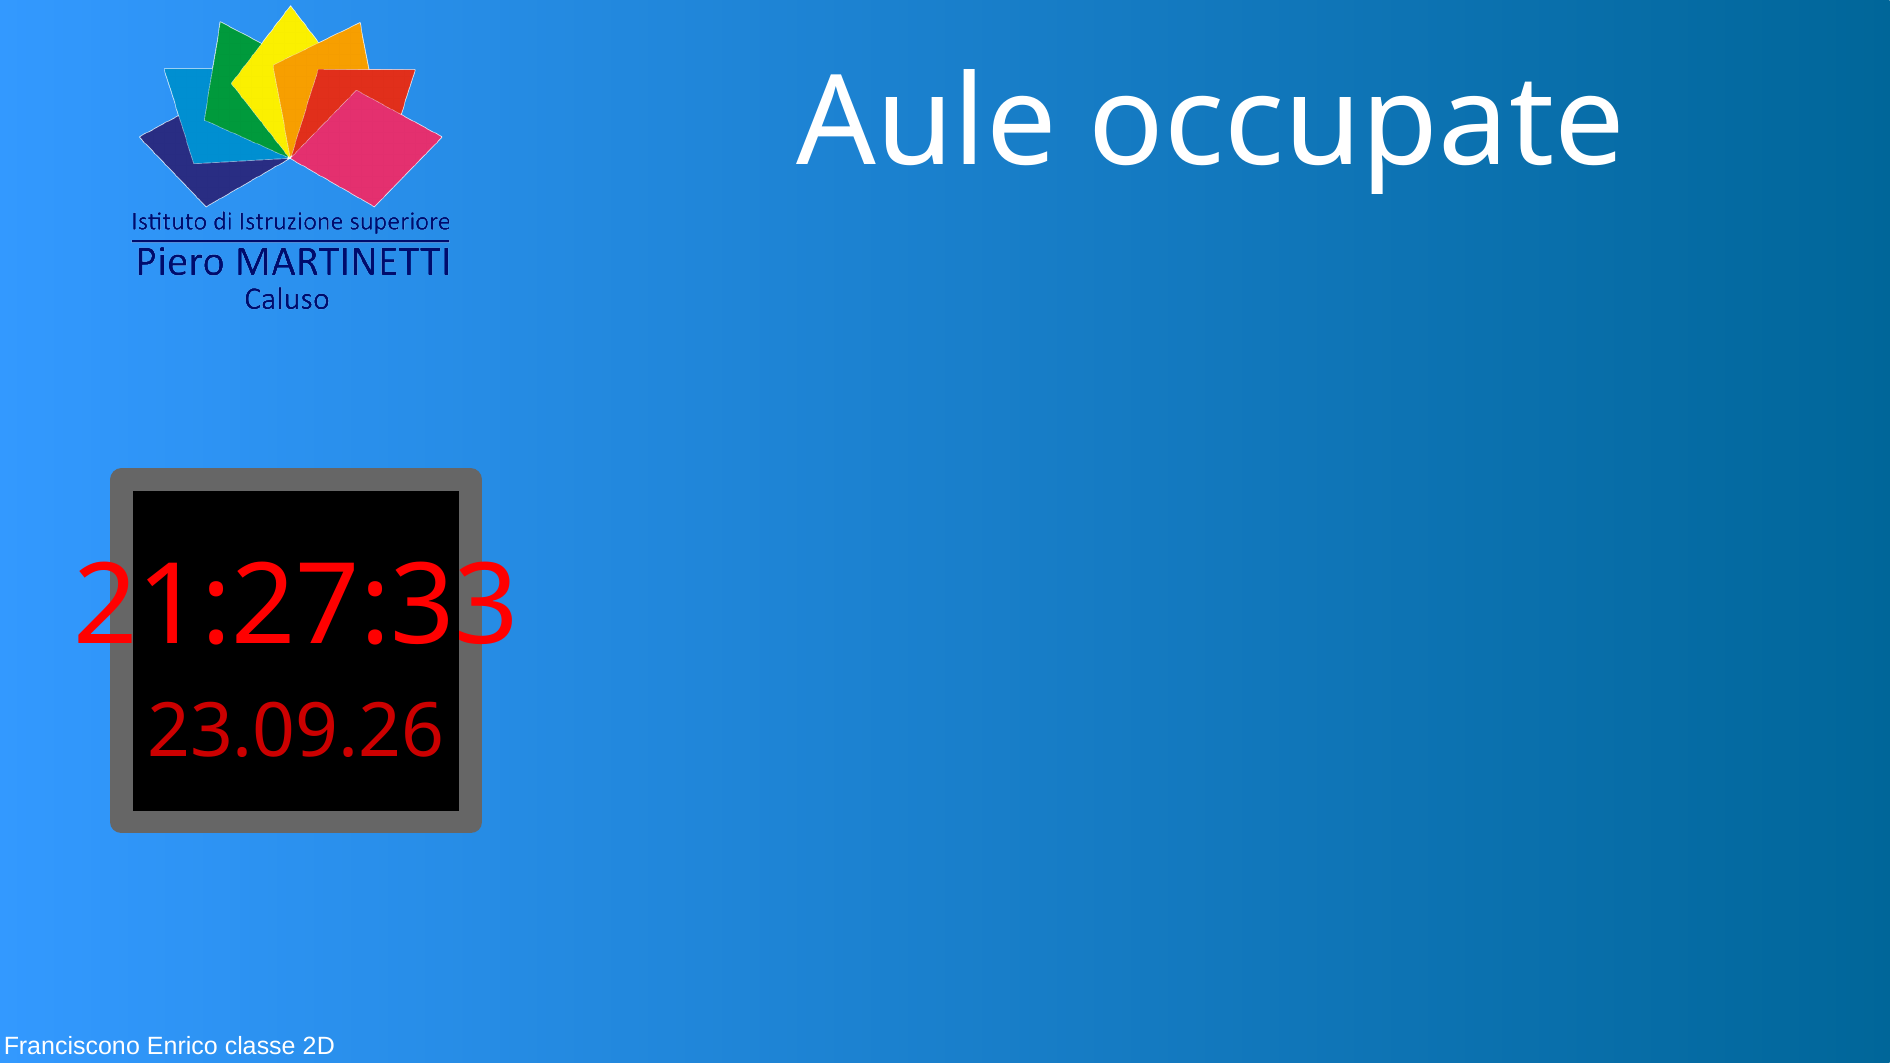

Aule occupate
21:06:08
Franciscono Enrico classe 2D